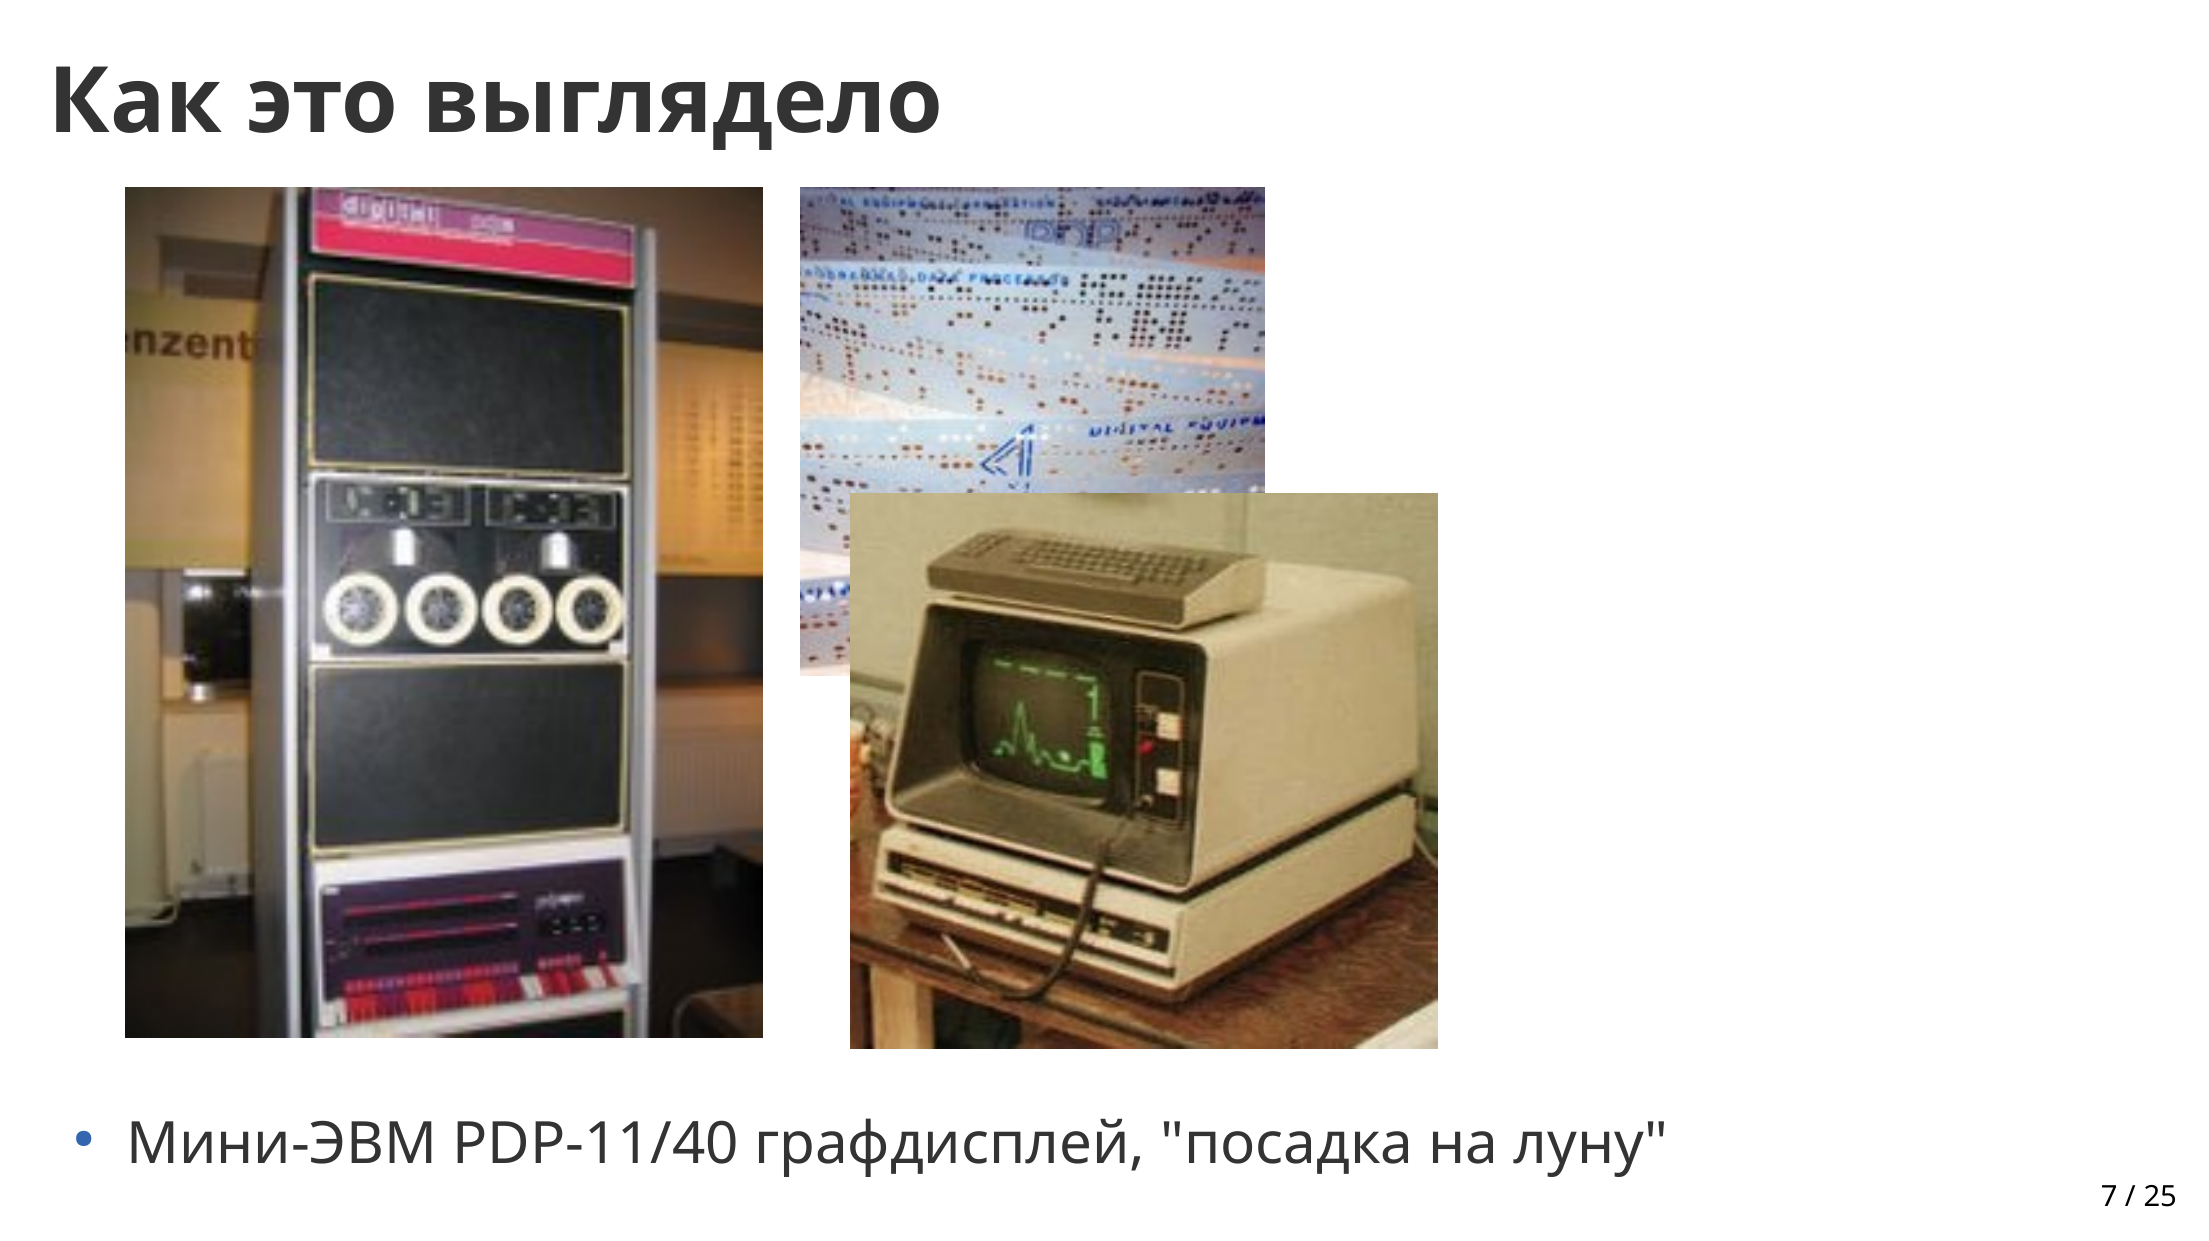

# Как это выглядело
Мини-ЭВМ PDP-11/40 графдисплей, "посадка на луну"
7